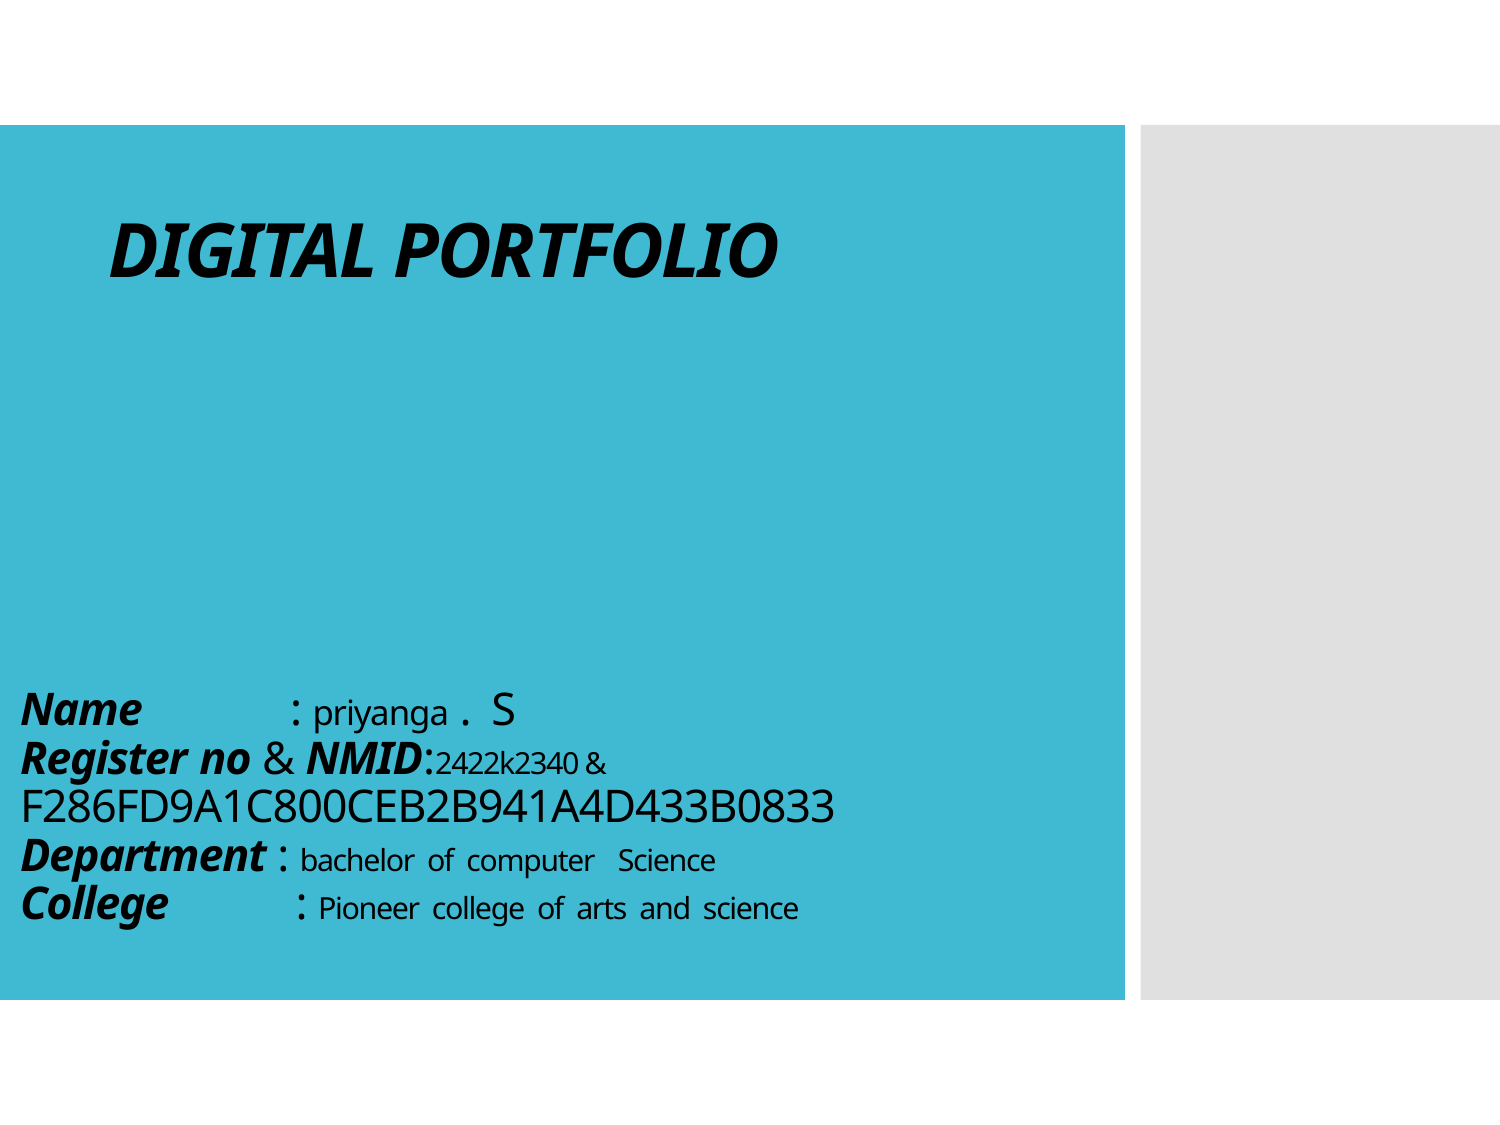

# DIGITAL PORTFOLIO
Name : priyanga . S
Register no & NMID:2422k2340 & F286FD9A1C800CEB2B941A4D433B0833
Department : bachelor of computer Science
College : Pioneer college of arts and science